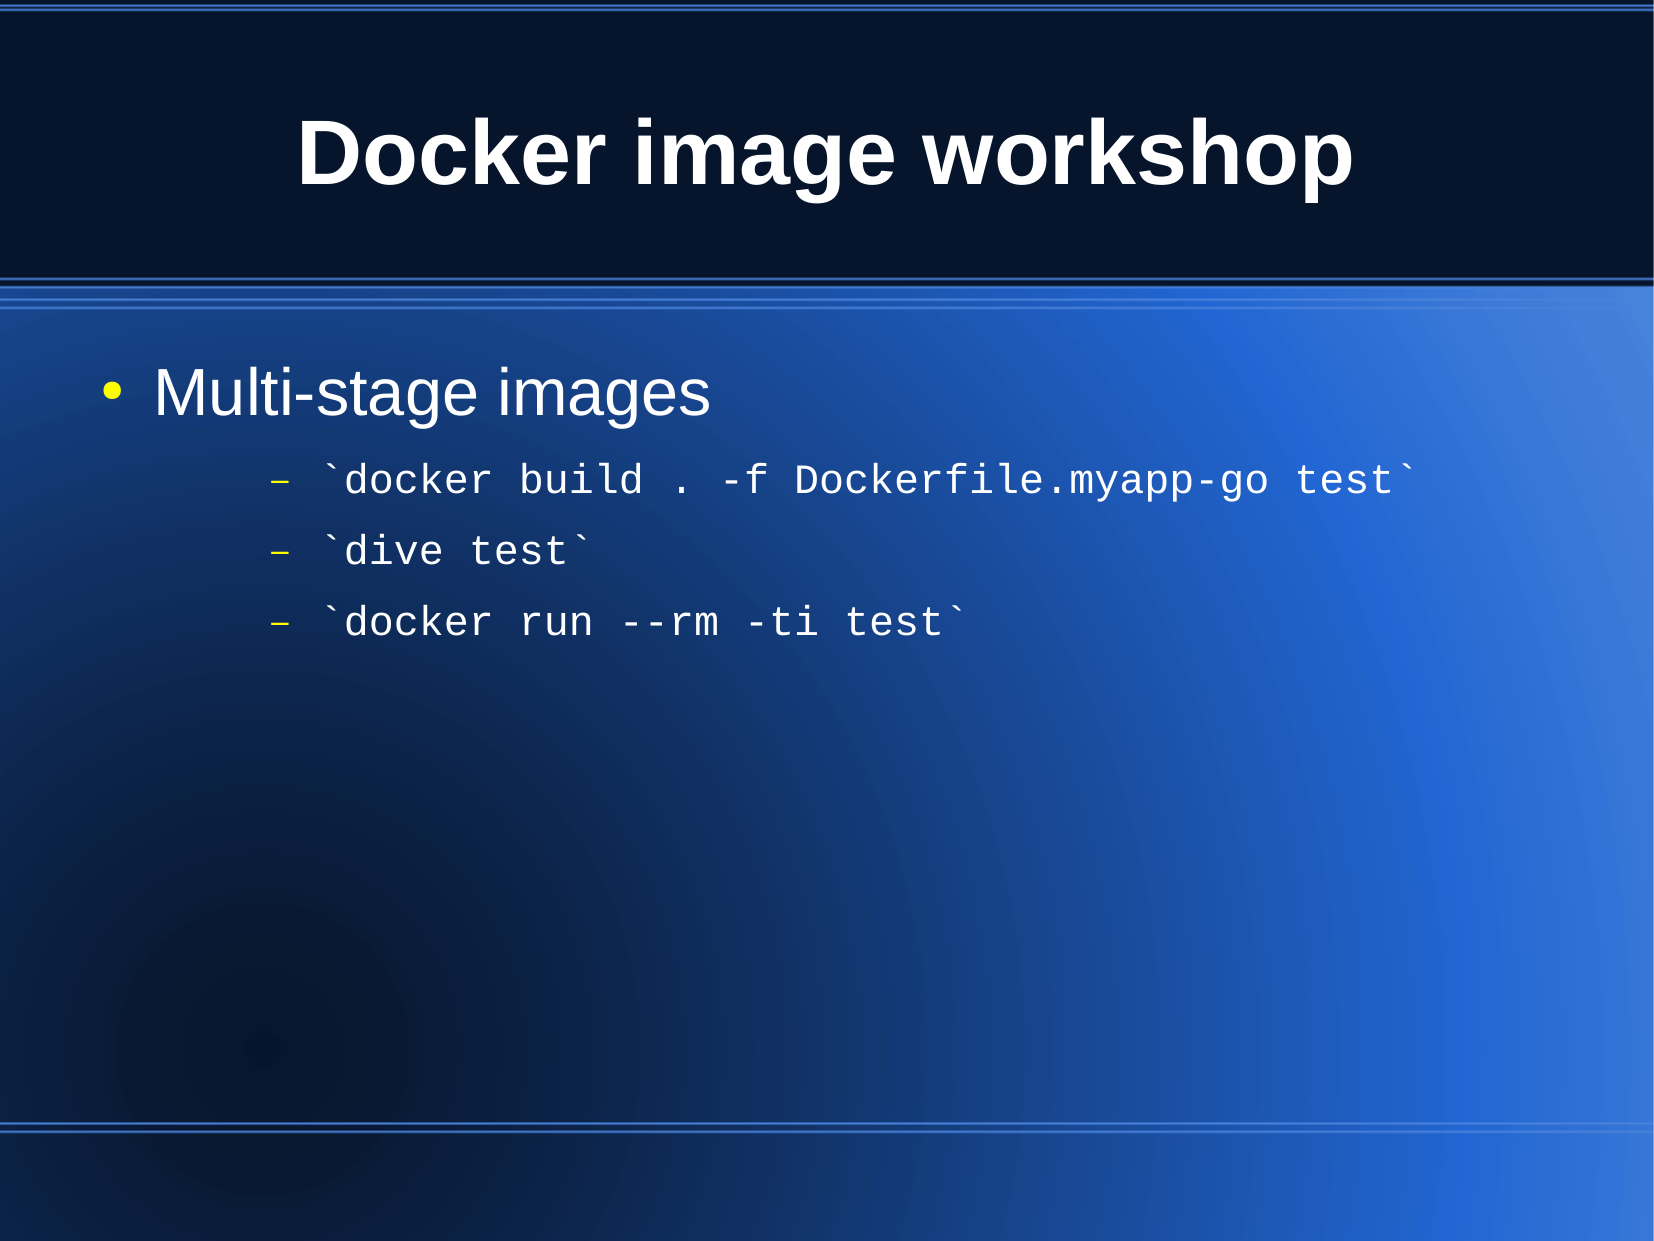

# Docker image workshop
Multi-stage images
`docker build . -f Dockerfile.myapp-go test`
`dive test`
`docker run --rm -ti test`